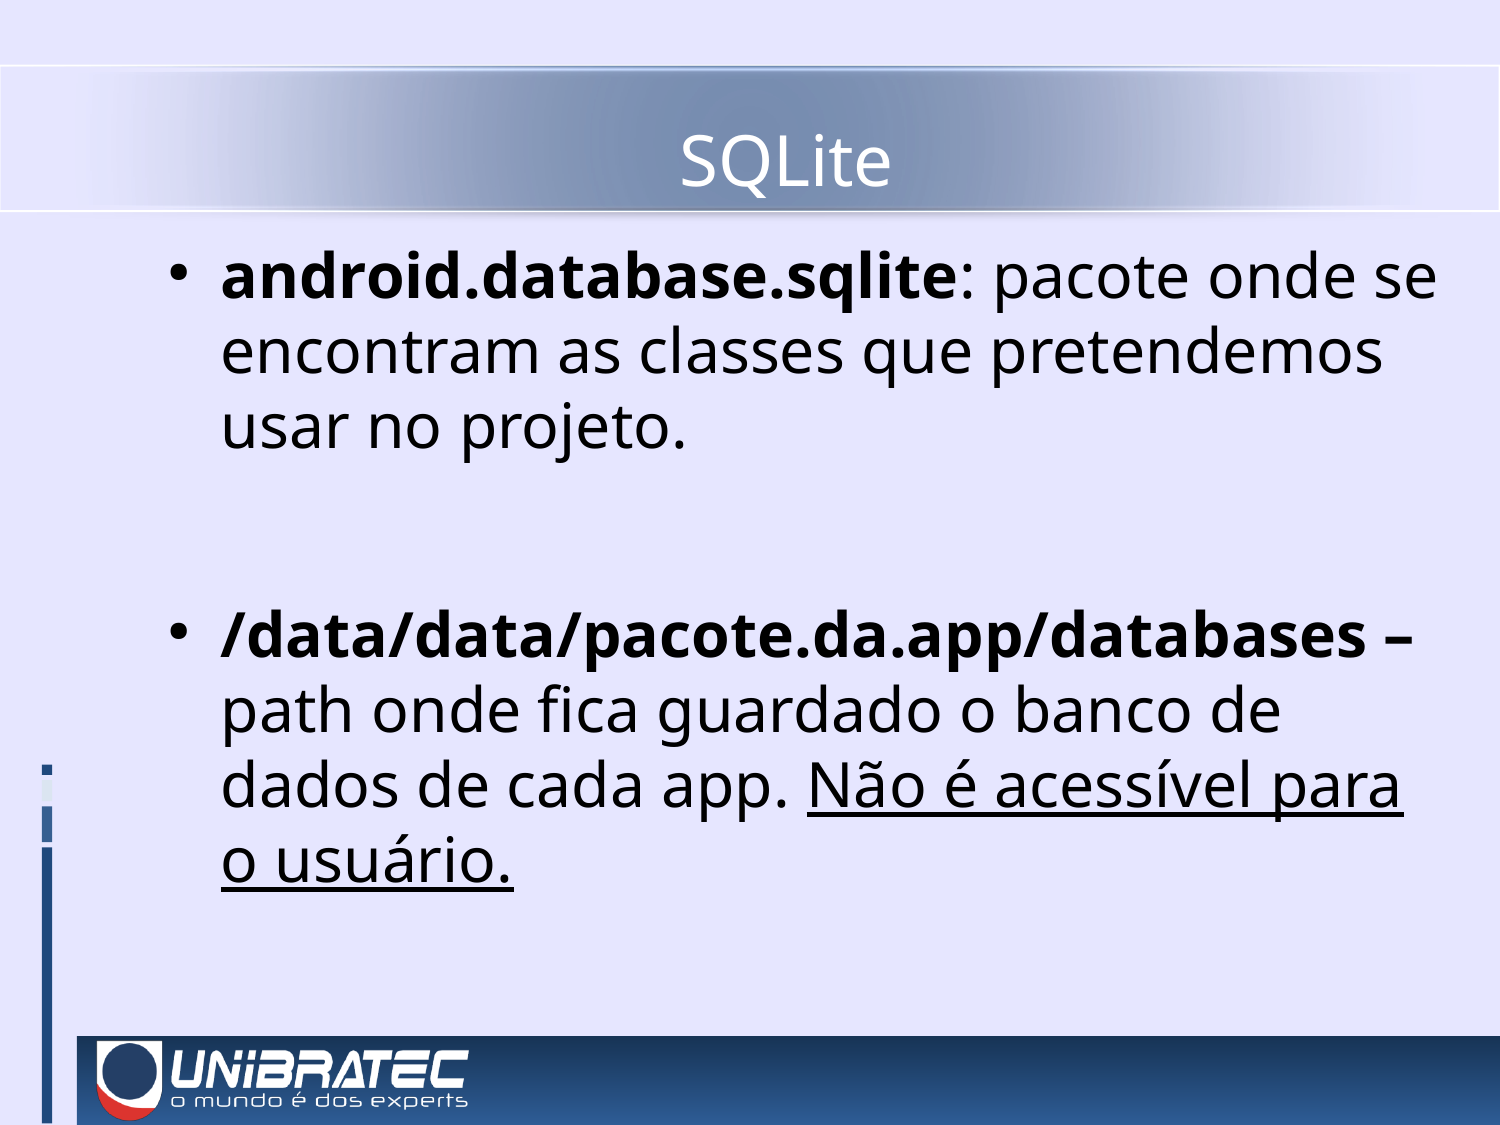

# SQLite
android.database.sqlite: pacote onde se encontram as classes que pretendemos usar no projeto.
/data/data/pacote.da.app/databases – path onde fica guardado o banco de dados de cada app. Não é acessível para o usuário.